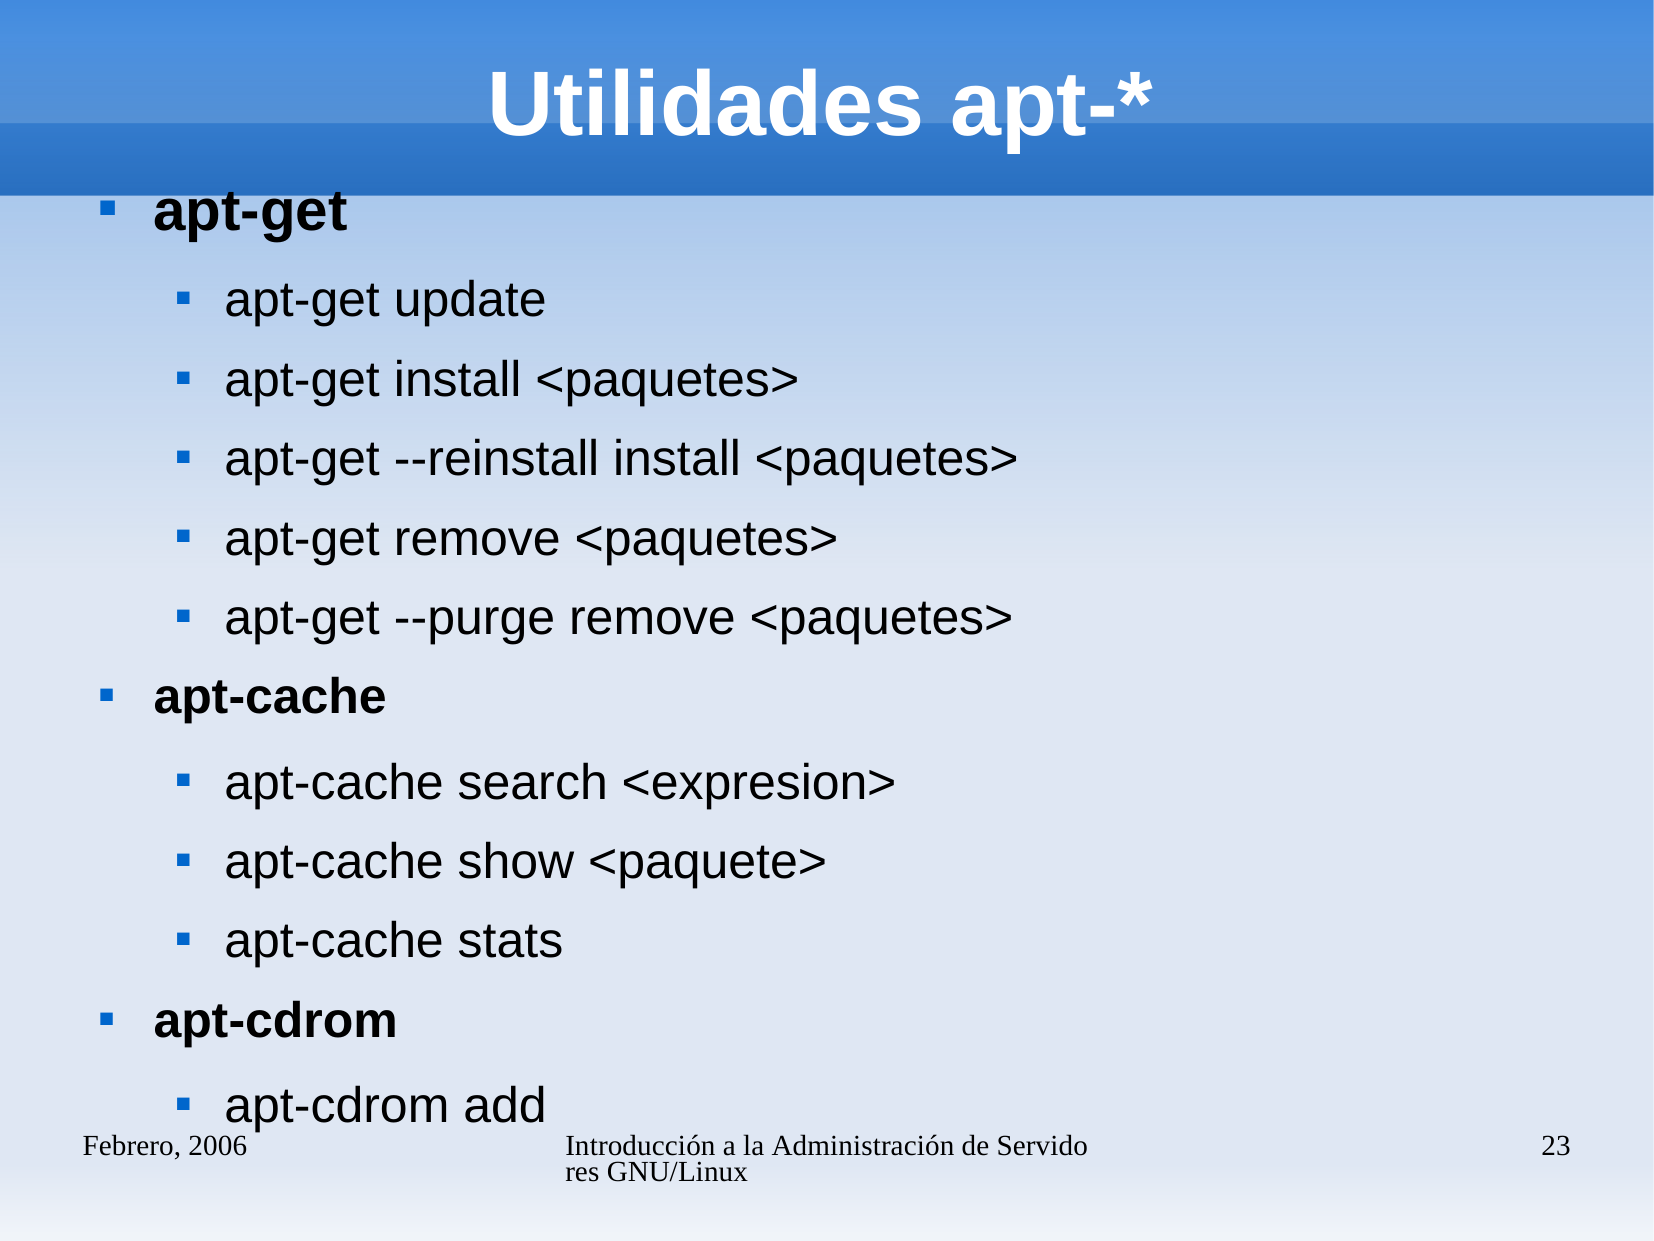

# Utilidades apt-*
apt-get
apt-get update
apt-get install <paquetes>
apt-get --reinstall install <paquetes>
apt-get remove <paquetes>
apt-get --purge remove <paquetes>
apt-cache
apt-cache search <expresion>
apt-cache show <paquete>
apt-cache stats
apt-cdrom
apt-cdrom add
Febrero, 2006
Introducción a la Administración de Servidores GNU/Linux
23